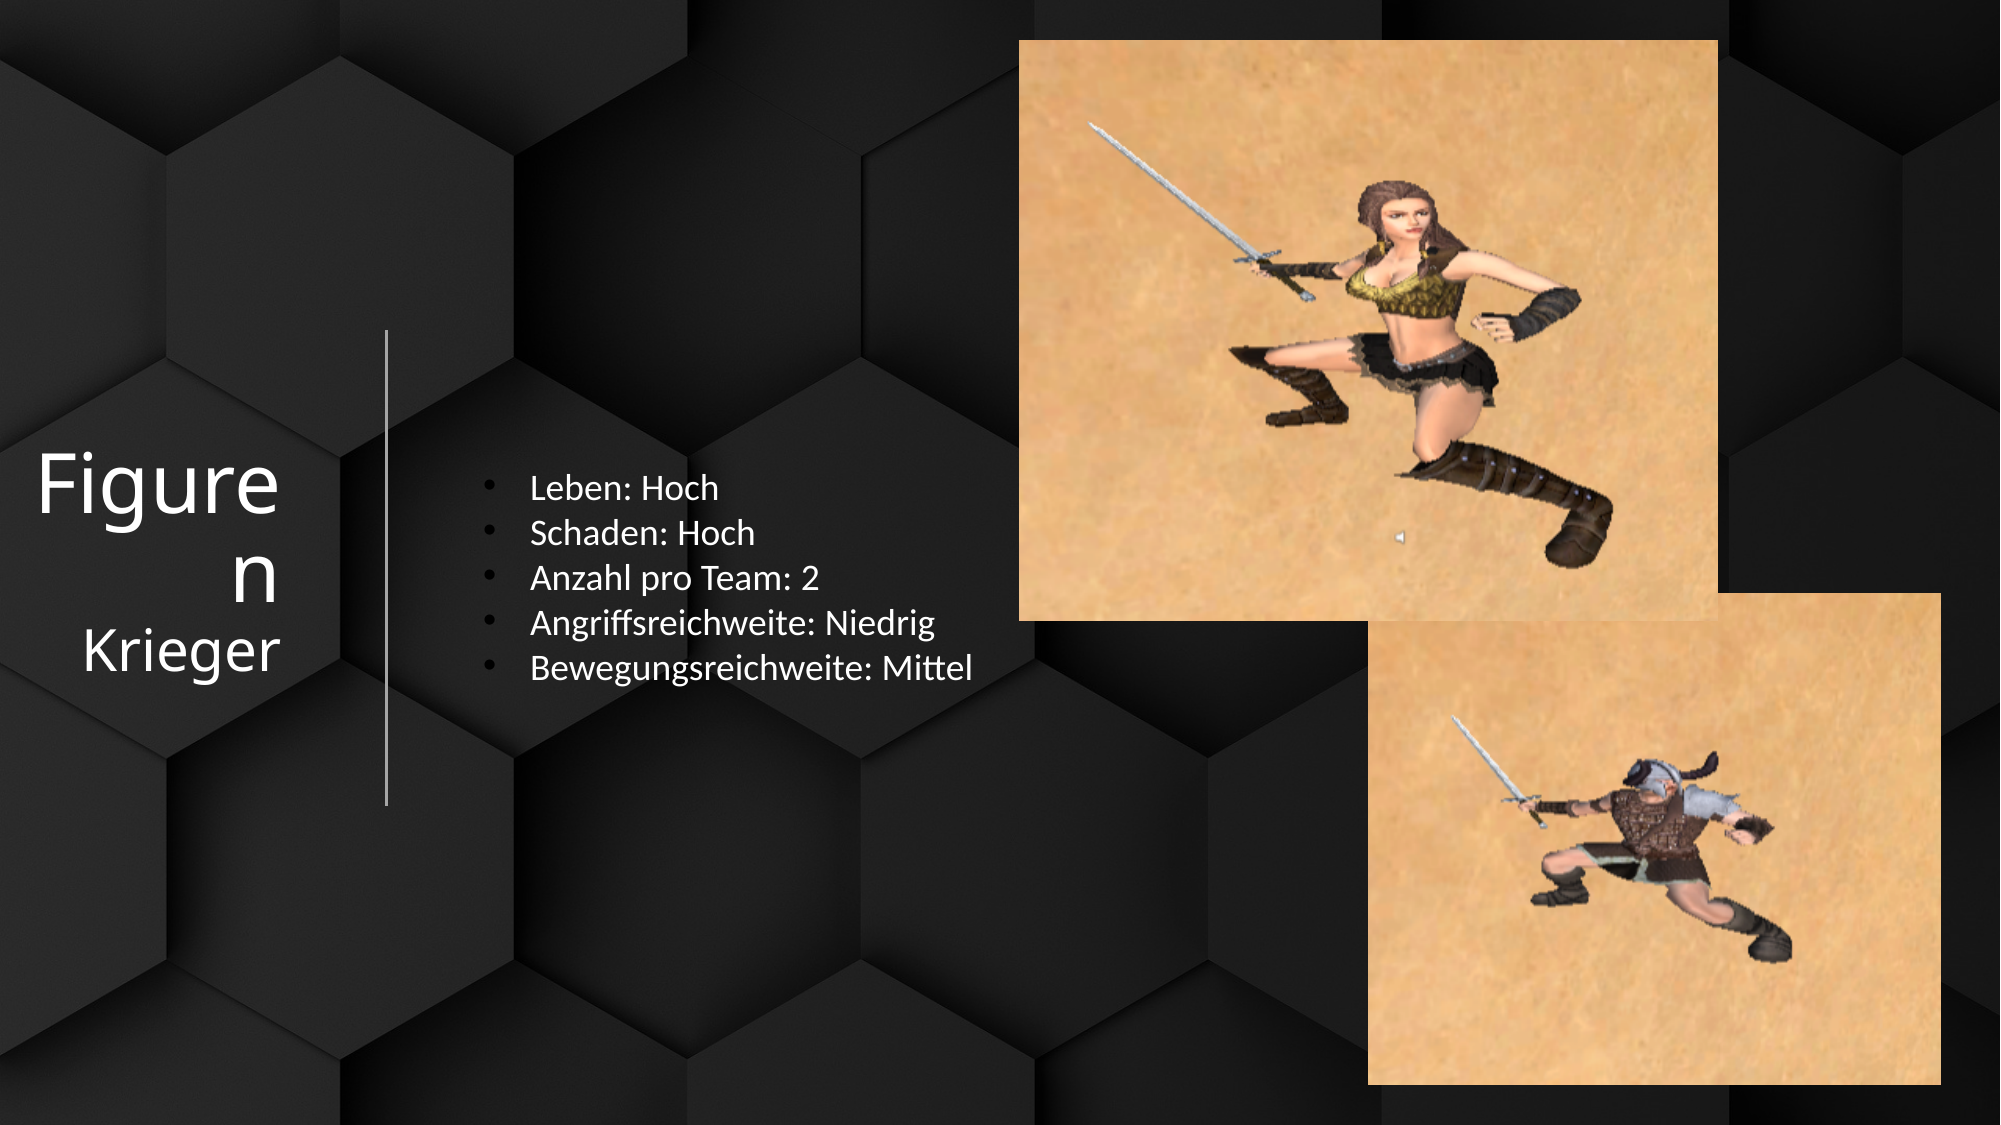

# Figuren Krieger
Leben: Hoch
Schaden: Hoch
Anzahl pro Team: 2
Angriffsreichweite: Niedrig
Bewegungsreichweite: Mittel